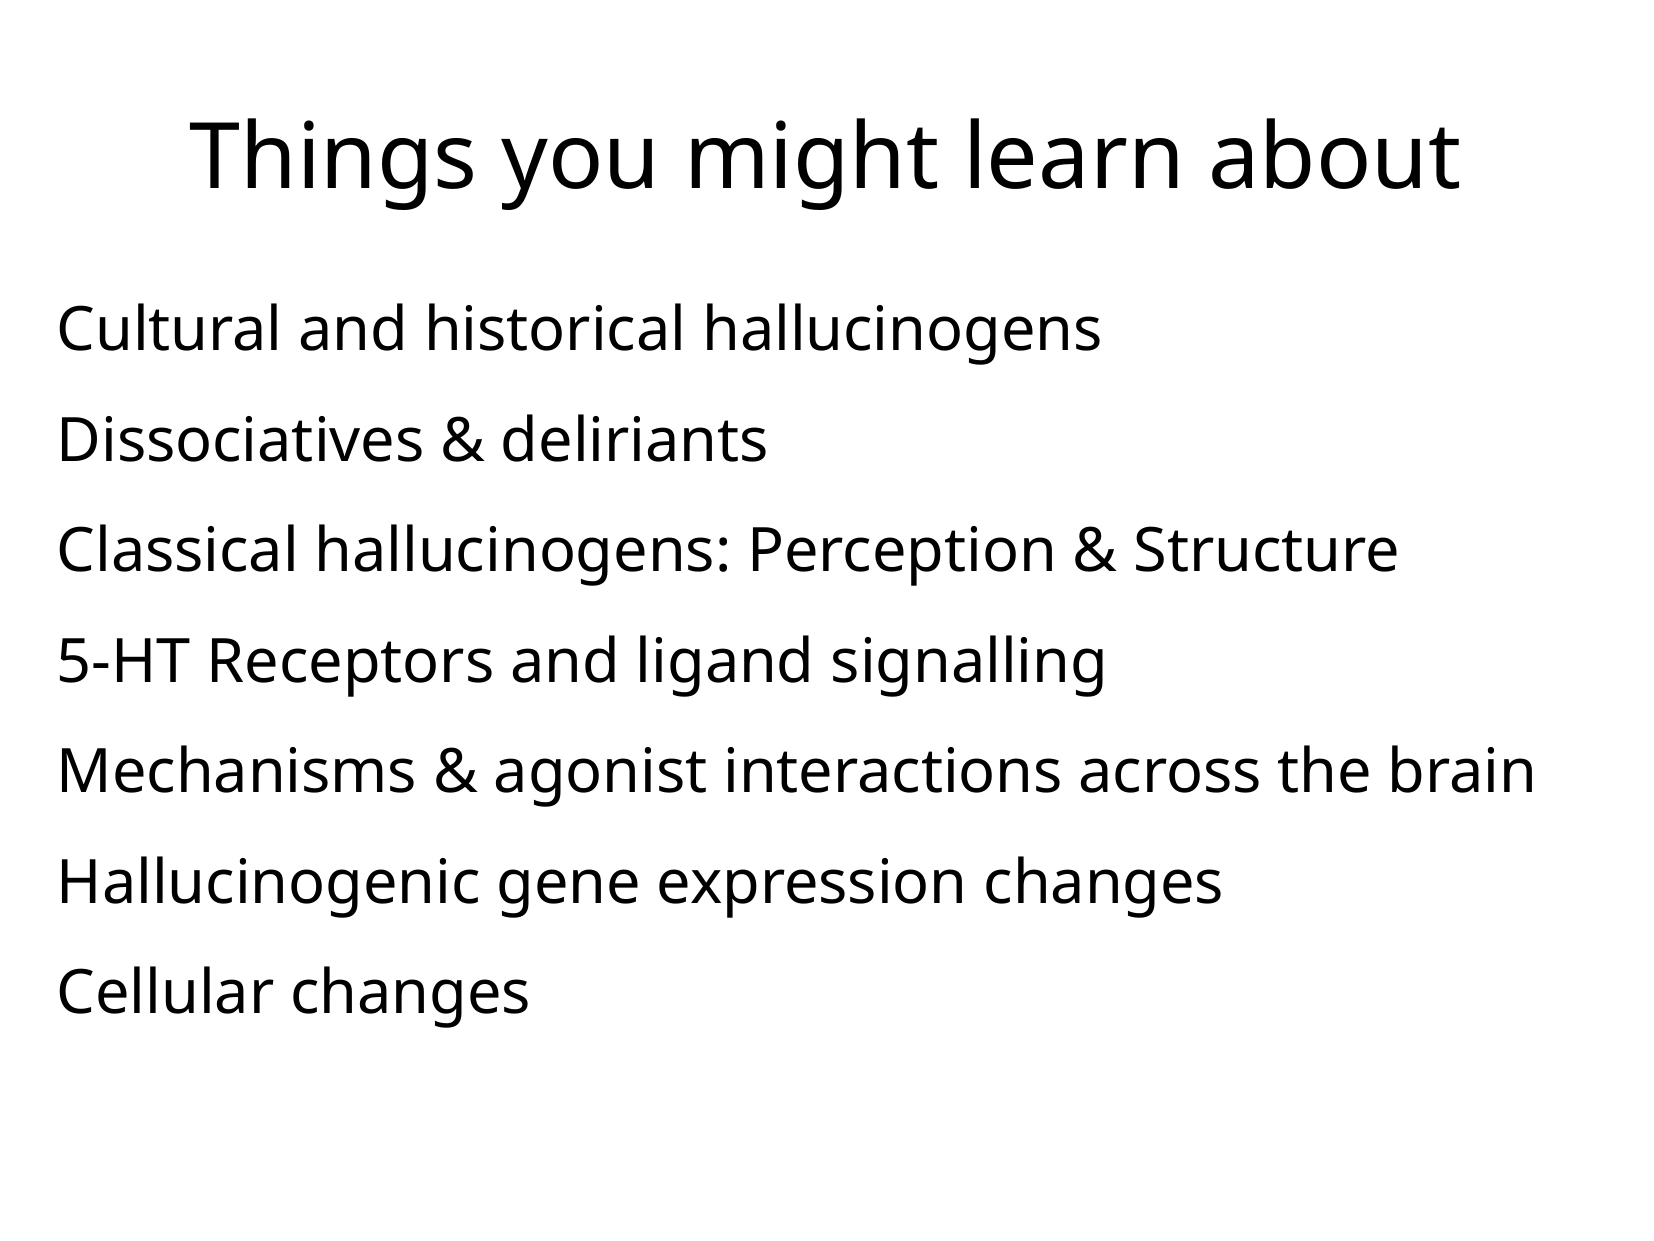

# Things you might learn about
Cultural and historical hallucinogens
Dissociatives & deliriants
Classical hallucinogens: Perception & Structure
5-HT Receptors and ligand signalling
Mechanisms & agonist interactions across the brain
Hallucinogenic gene expression changes
Cellular changes